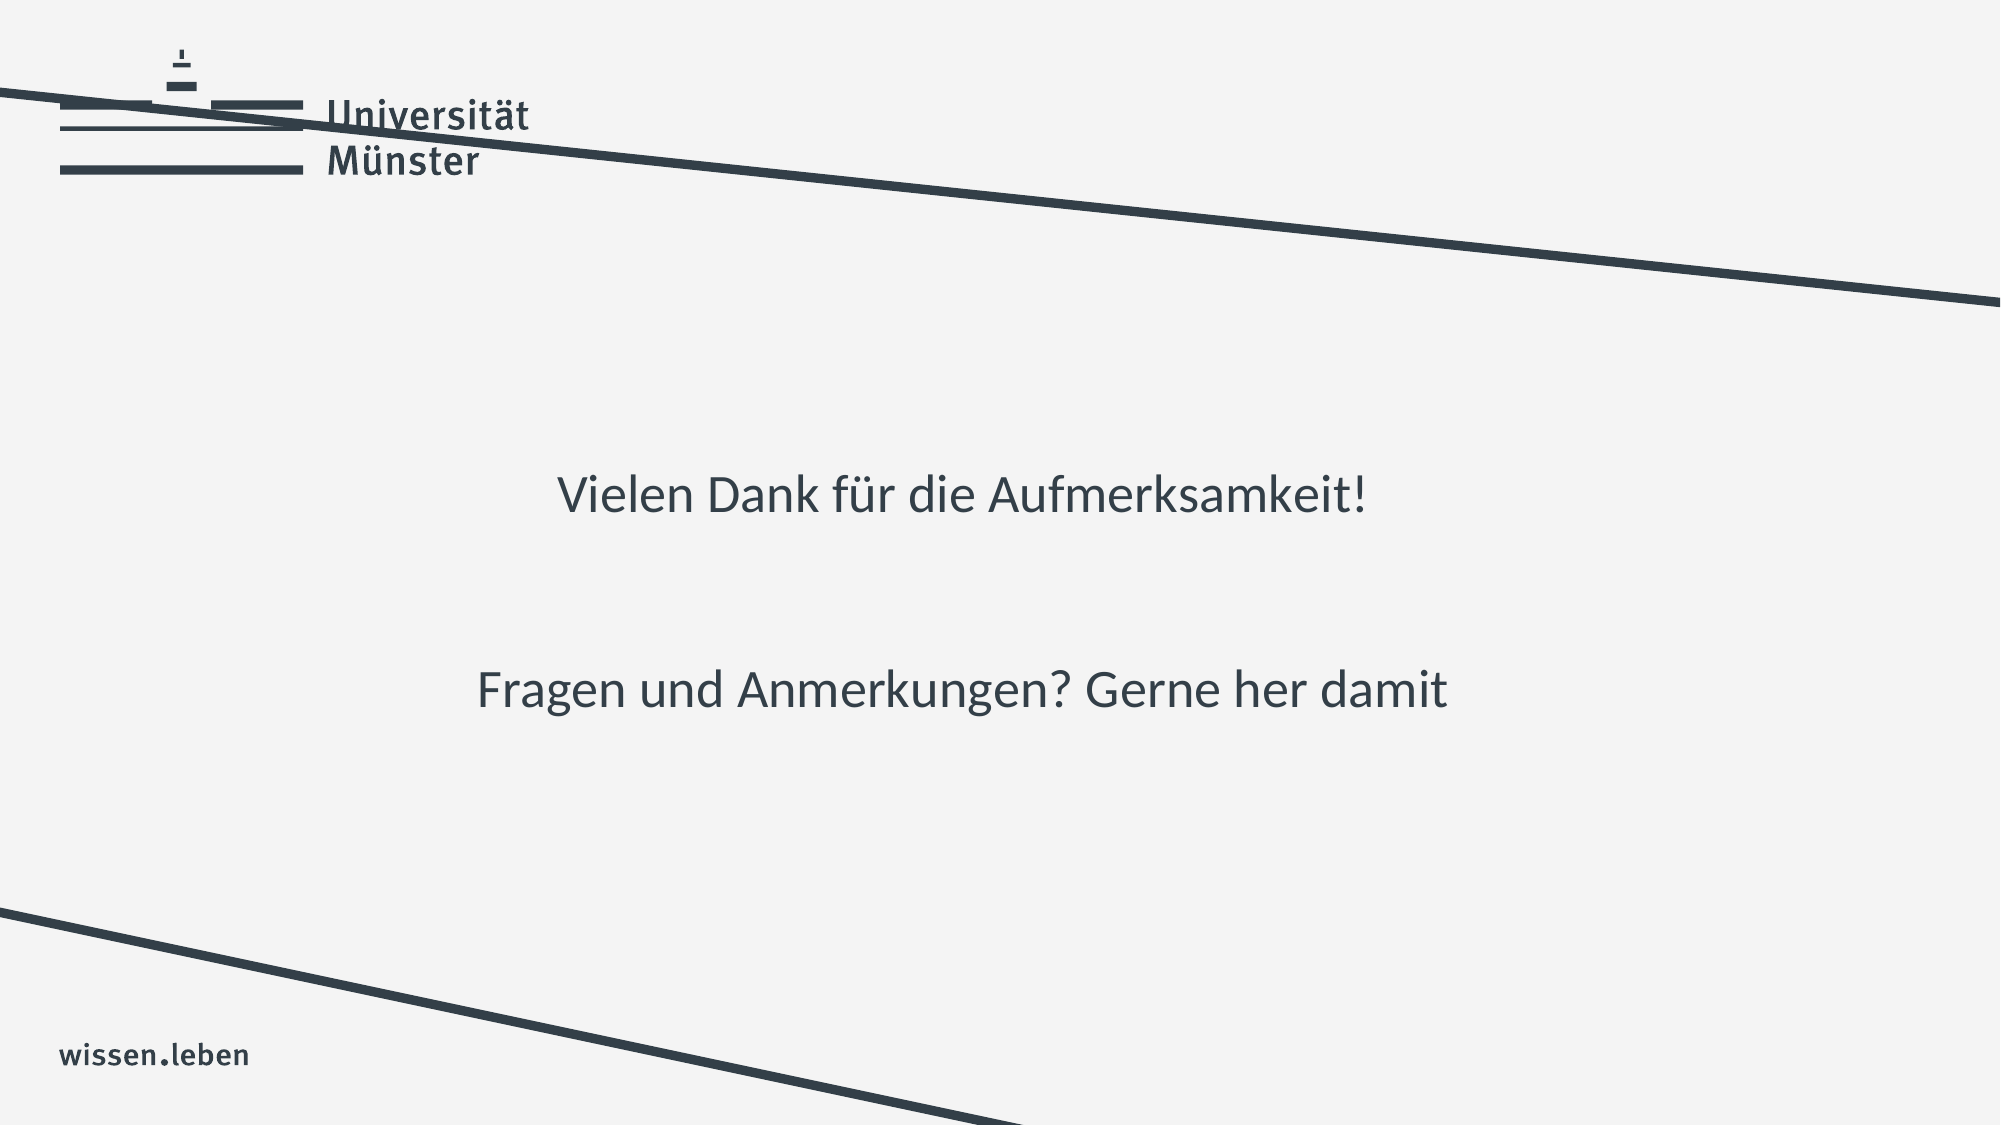

Vielen Dank für die Aufmerksamkeit!
Fragen und Anmerkungen? Gerne her damit